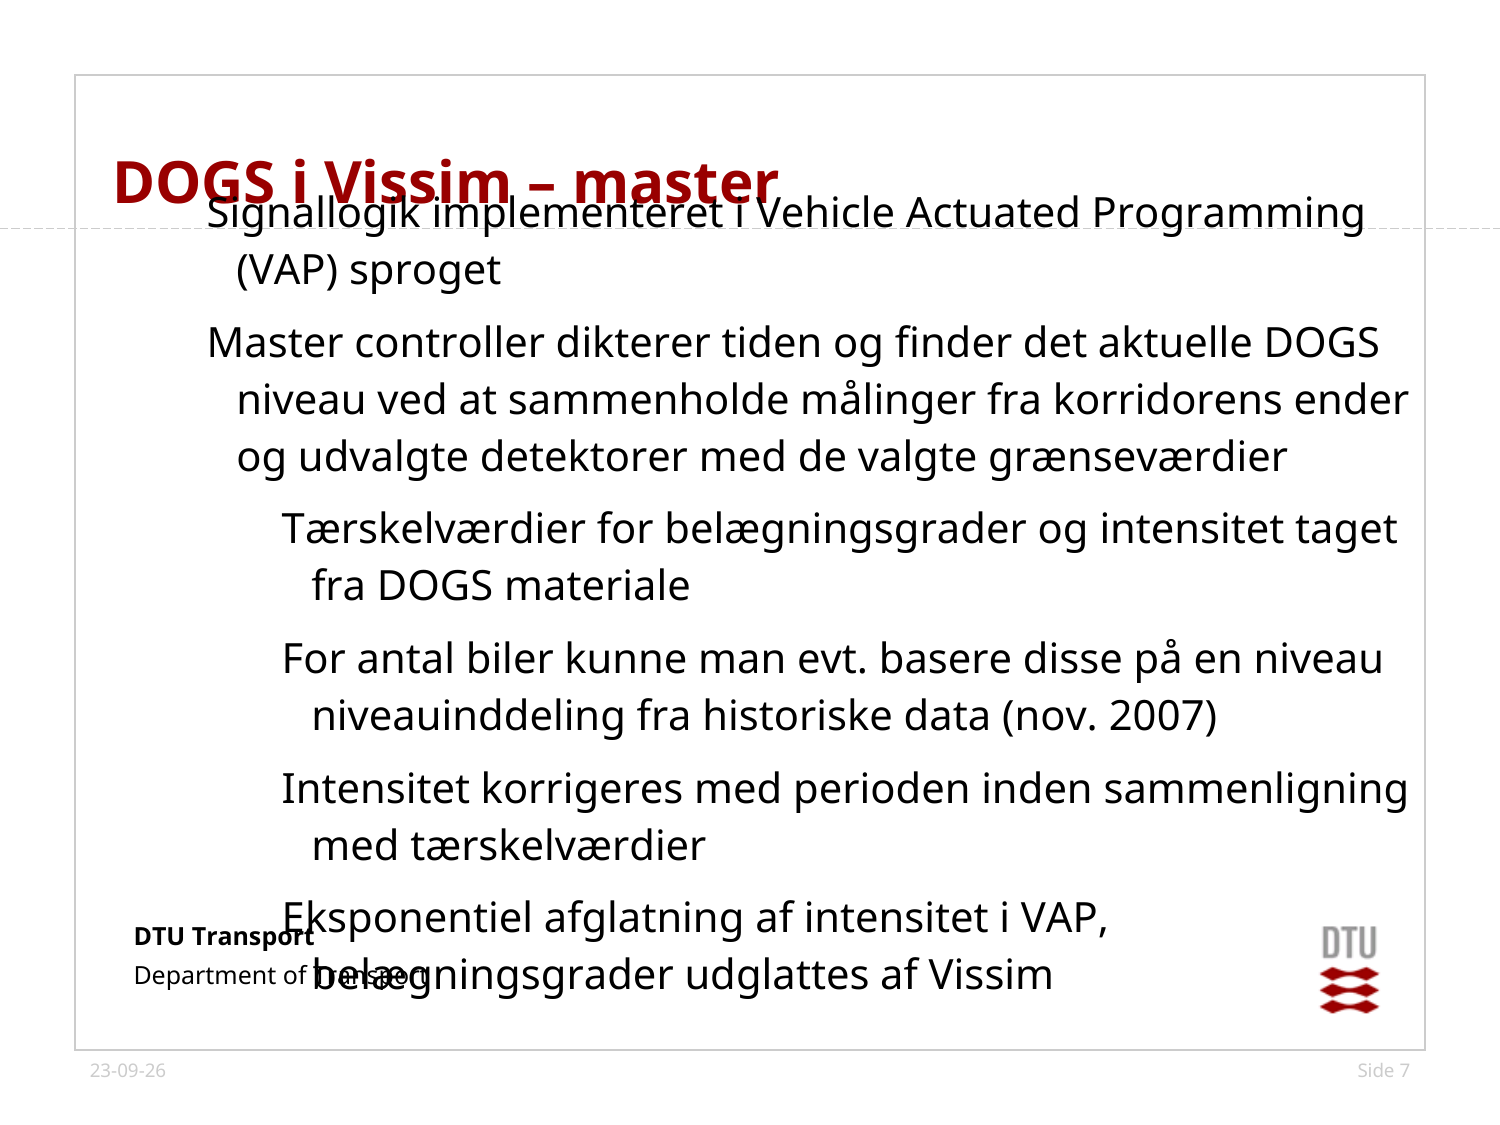

# DOGS i Vissim – master
Signallogik implementeret i Vehicle Actuated Programming (VAP) sproget
Master controller dikterer tiden og finder det aktuelle DOGS niveau ved at sammenholde målinger fra korridorens ender og udvalgte detektorer med de valgte grænseværdier
Tærskelværdier for belægningsgrader og intensitet taget fra DOGS materiale
For antal biler kunne man evt. basere disse på en niveau niveauinddeling fra historiske data (nov. 2007)
Intensitet korrigeres med perioden inden sammenligning med tærskelværdier
Eksponentiel afglatning af intensitet i VAP, belægningsgrader udglattes af Vissim